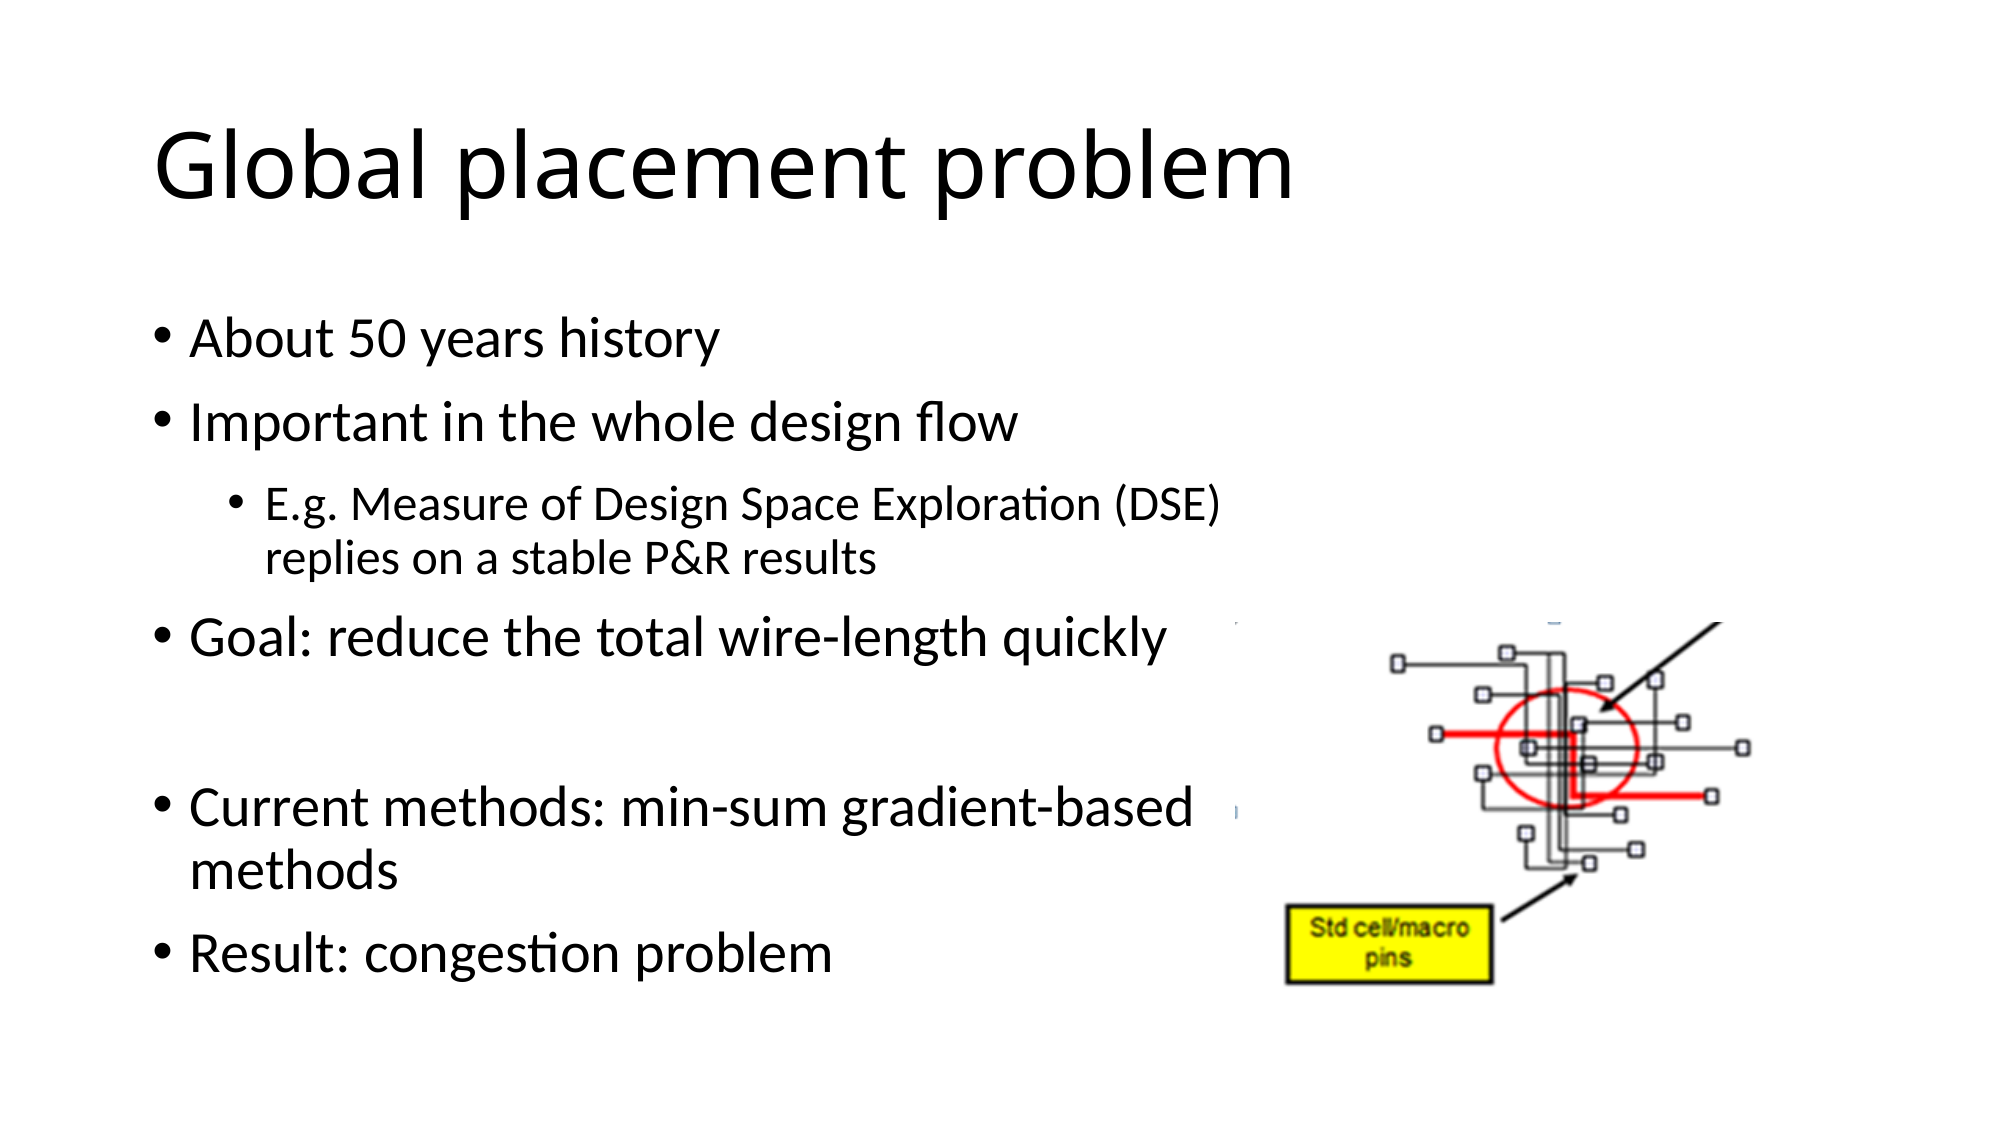

# Global placement problem
About 50 years history
Important in the whole design flow
E.g. Measure of Design Space Exploration (DSE) replies on a stable P&R results
Goal: reduce the total wire-length quickly
Current methods: min-sum gradient-based methods
Result: congestion problem